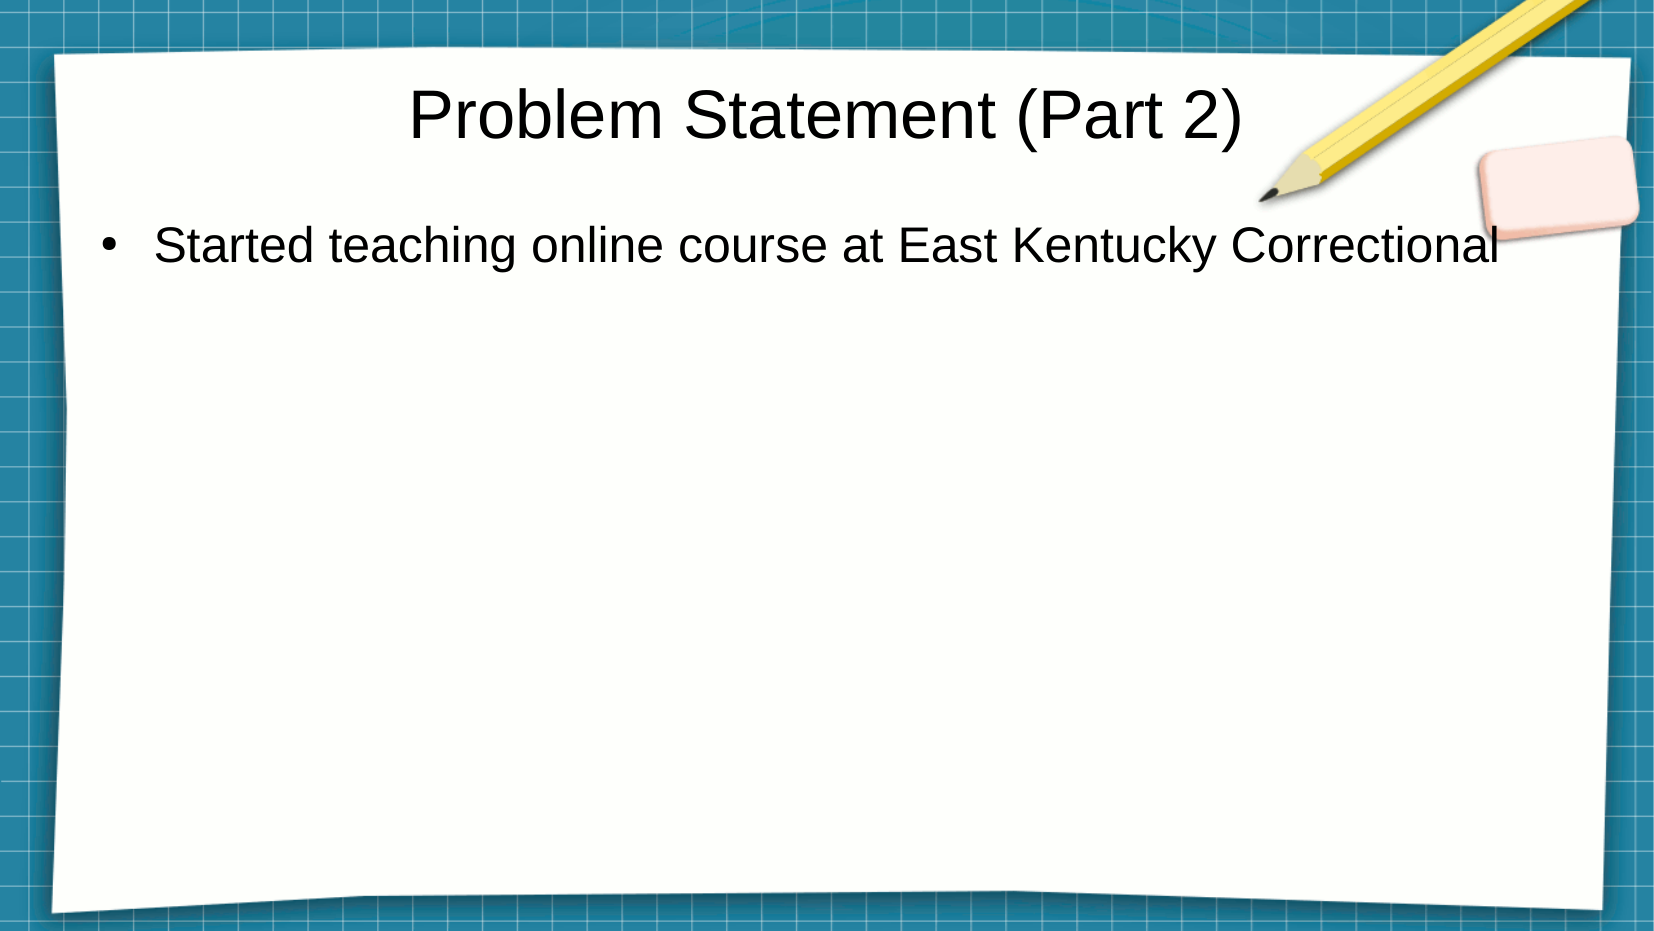

# Problem Statement (Part 2)
Started teaching online course at East Kentucky Correctional